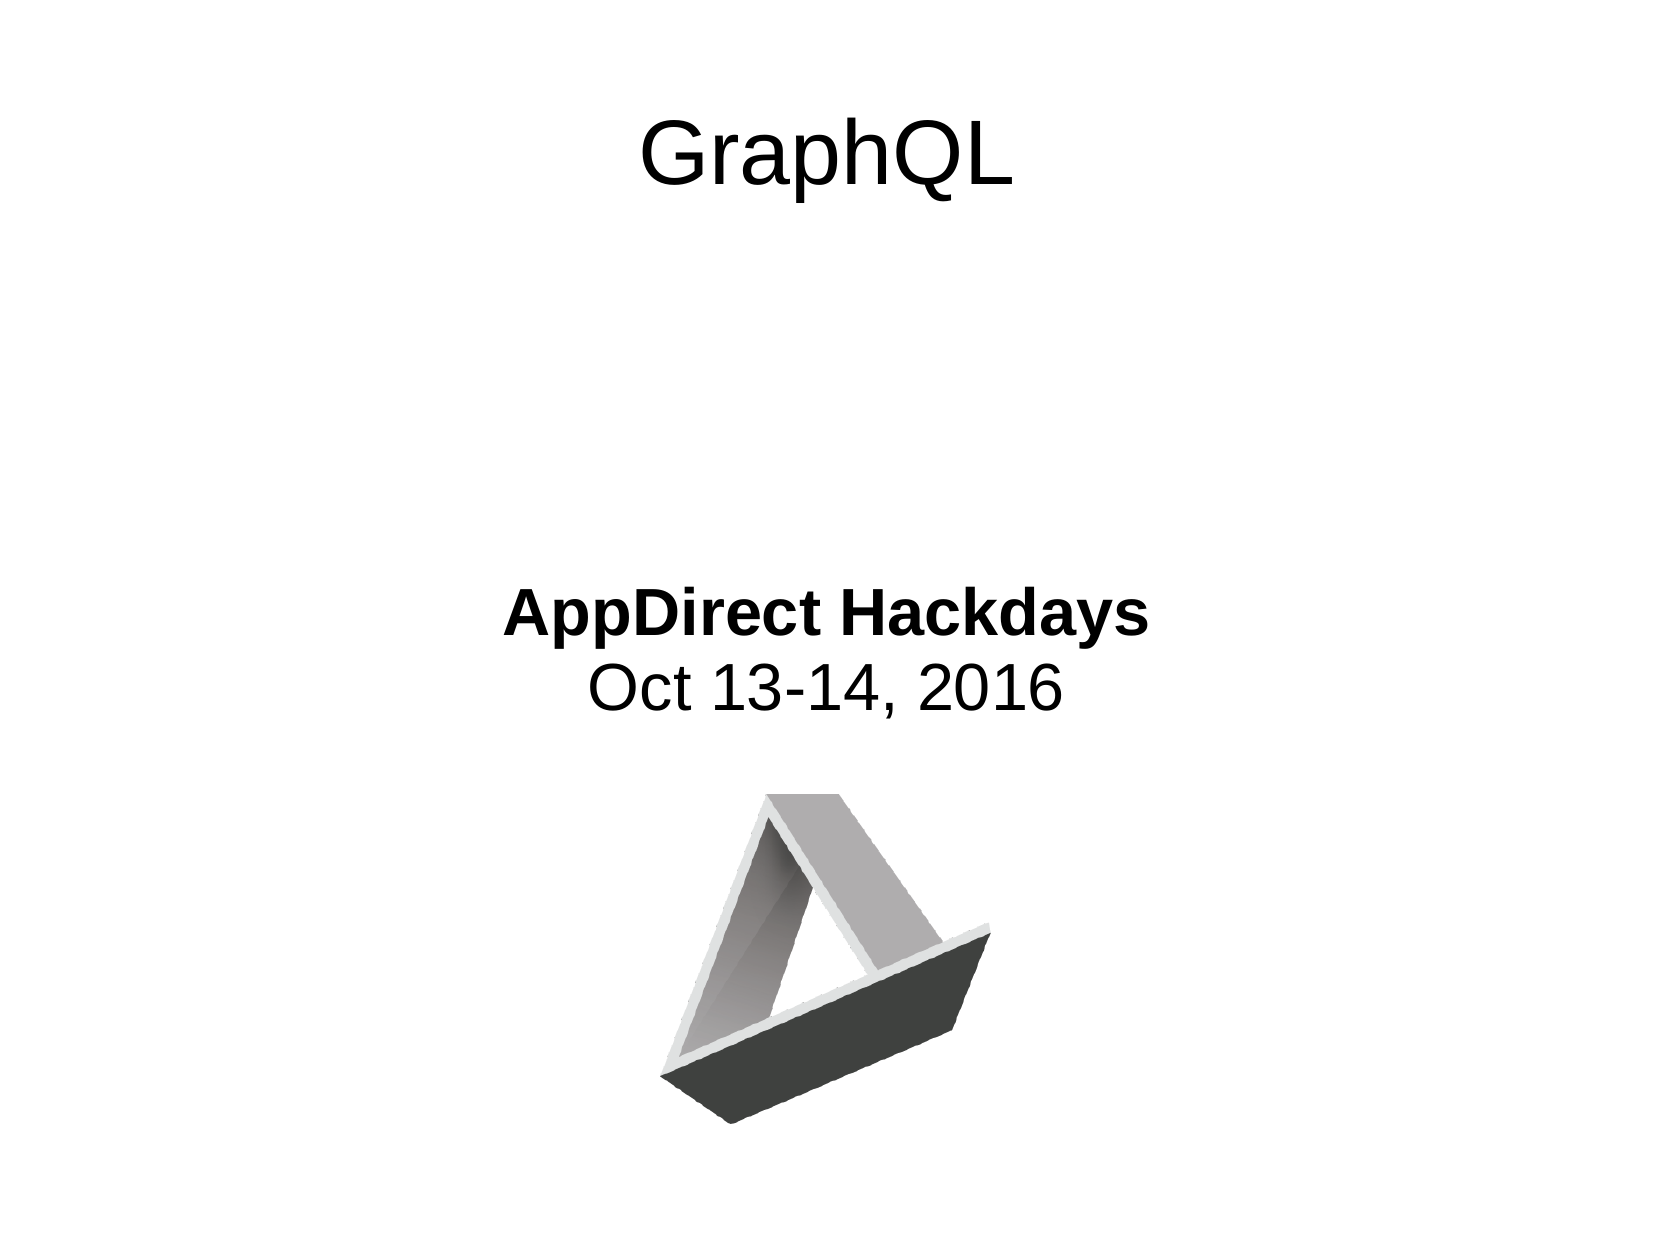

# GraphQL
AppDirect Hackdays
Oct 13-14, 2016